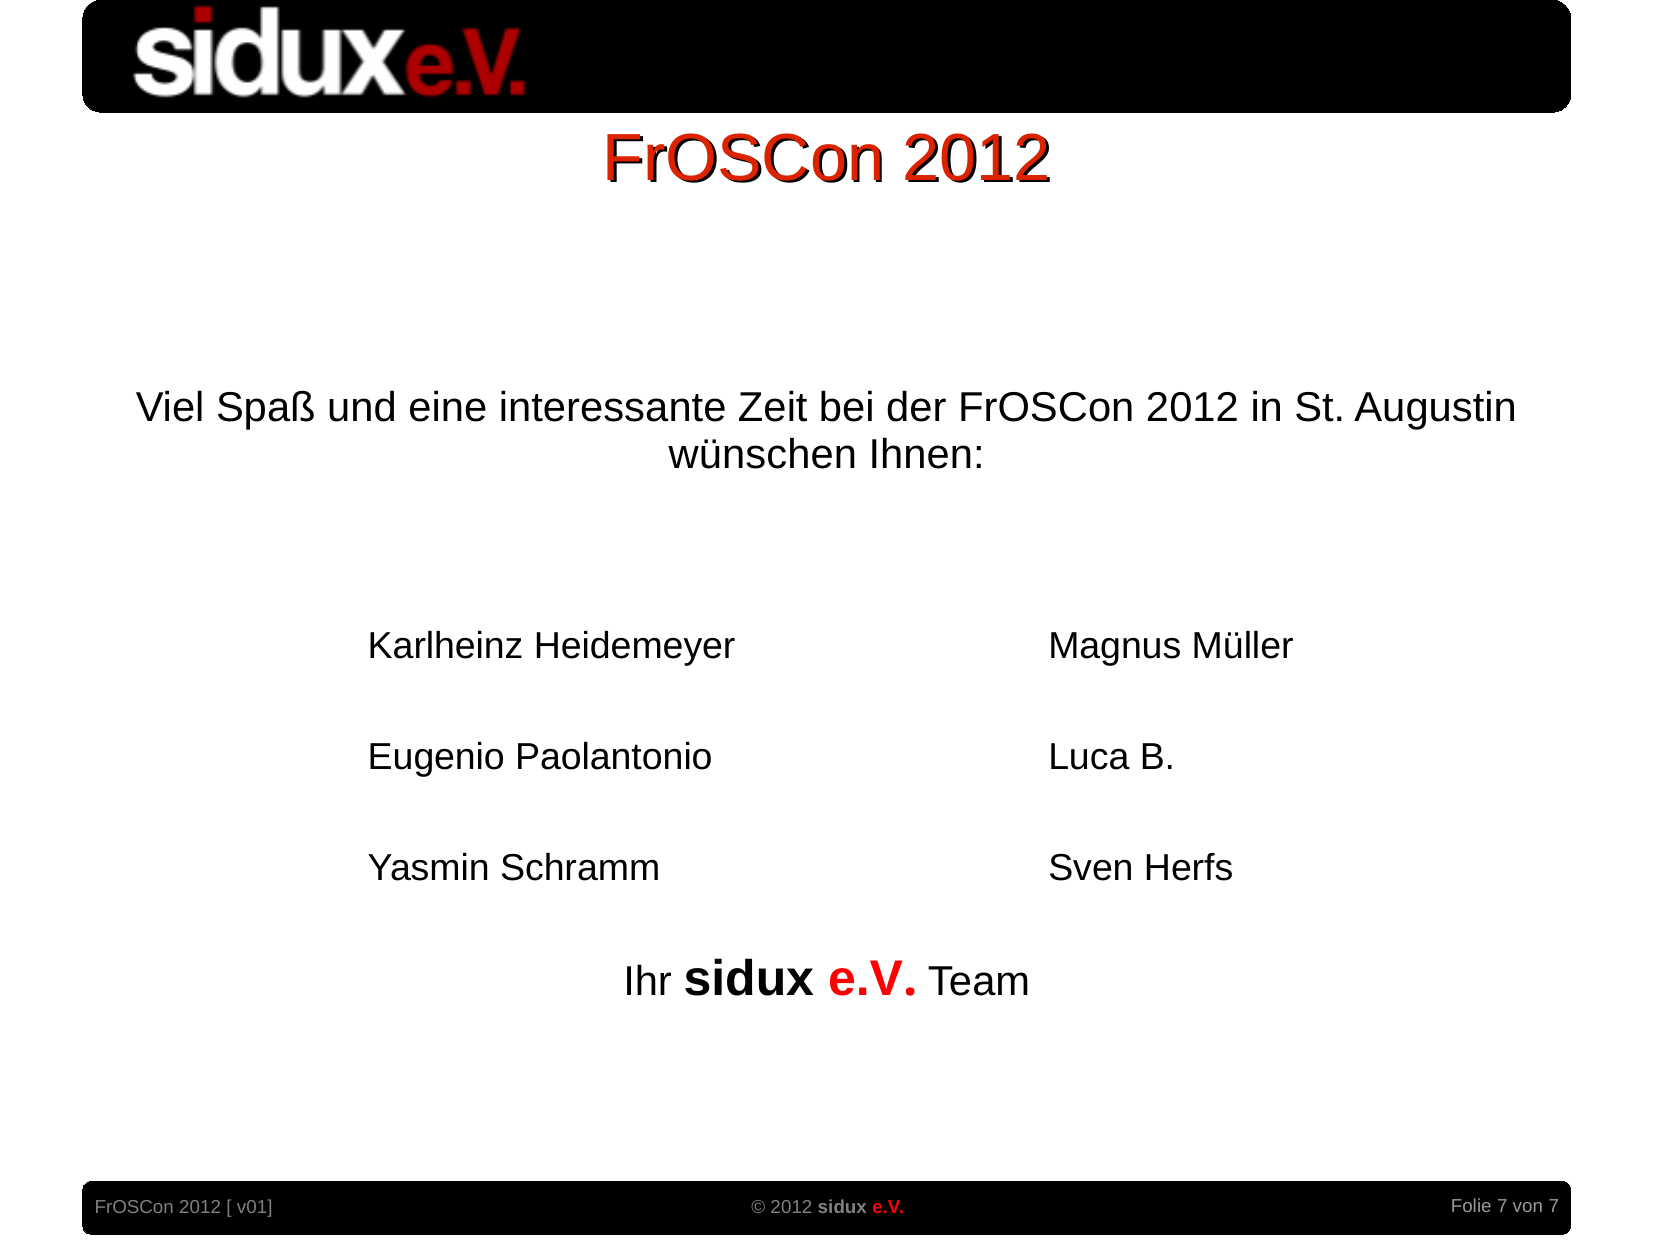

FrOSCon 2012
Viel Spaß und eine interessante Zeit bei der FrOSCon 2012 in St. Augustin wünschen Ihnen:
Ihr sidux e.V. Team
| | Karlheinz Heidemeyer | | Magnus Müller | |
| --- | --- | --- | --- | --- |
| | | | | |
| | Eugenio Paolantonio | | Luca B. | |
| | | | | |
| | Yasmin Schramm | | Sven Herfs | |